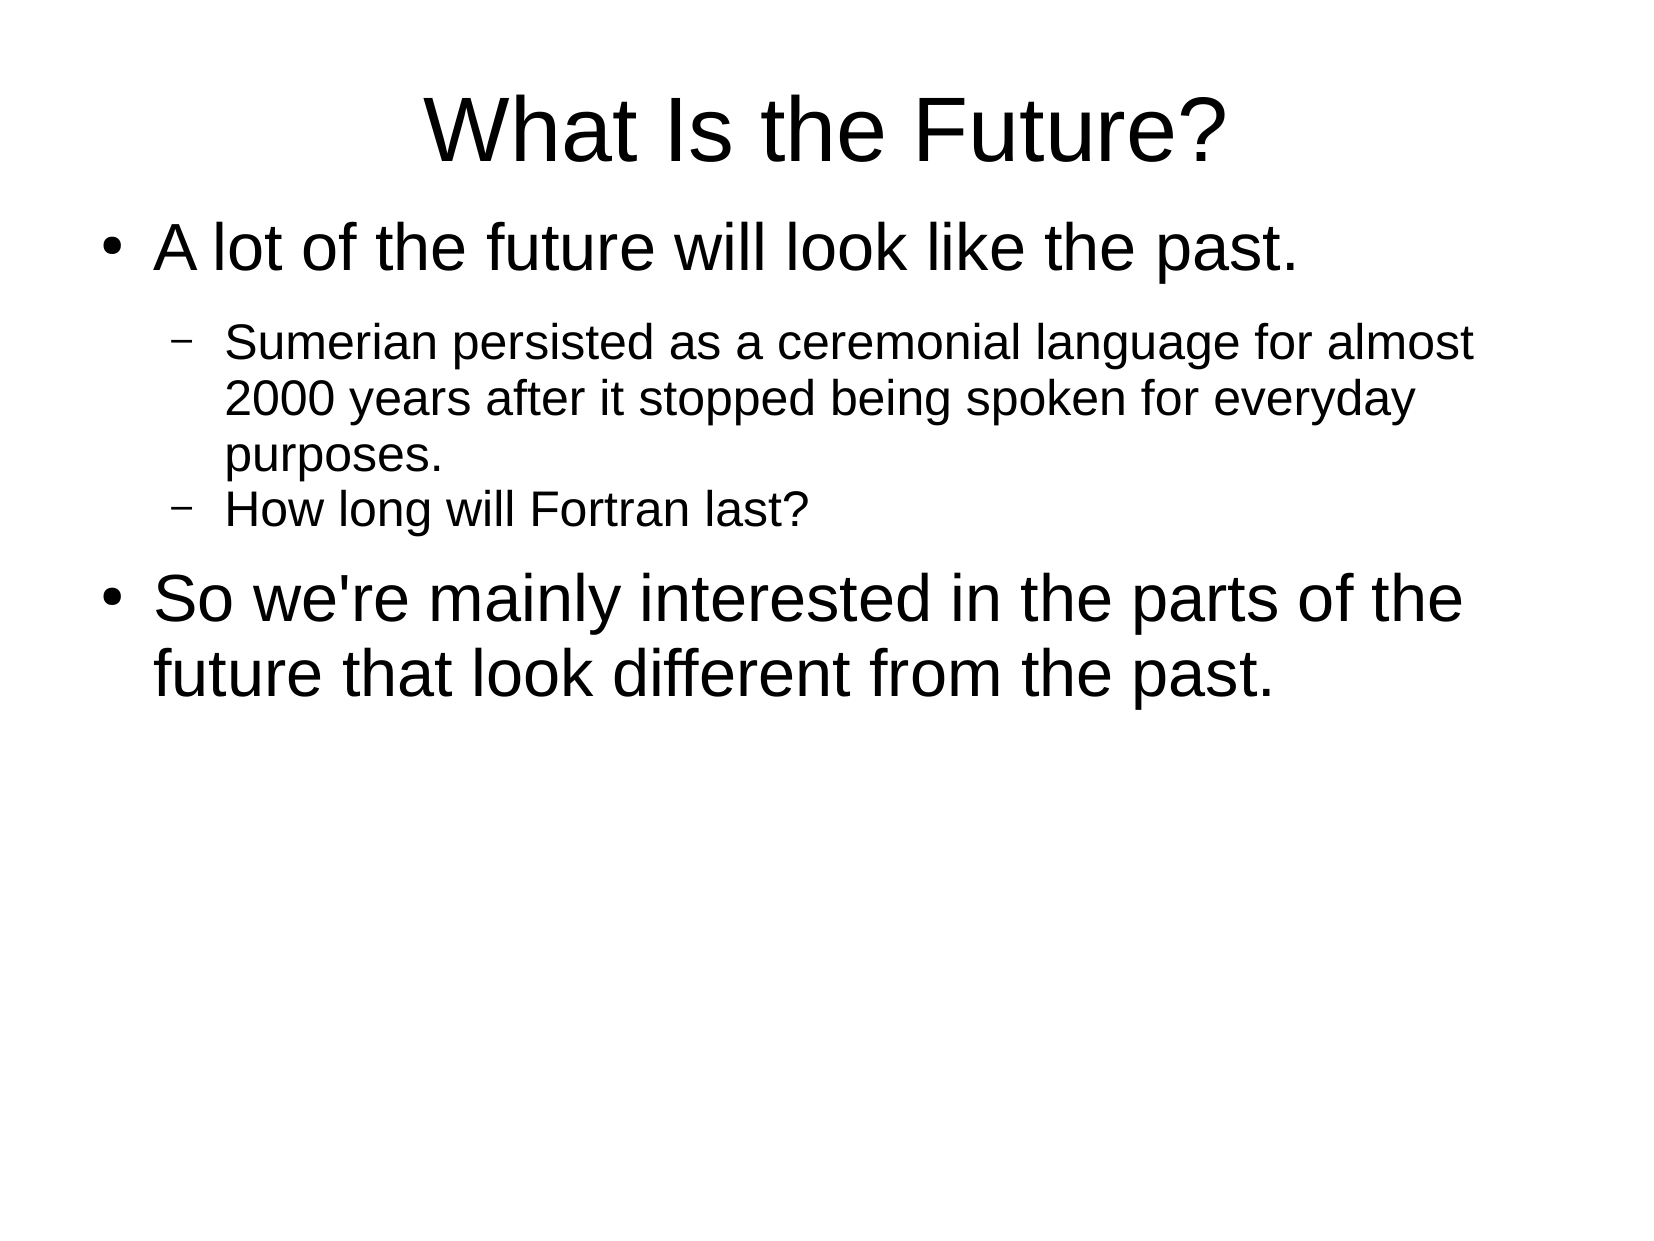

# What Is the Future?
A lot of the future will look like the past.
Sumerian persisted as a ceremonial language for almost 2000 years after it stopped being spoken for everyday purposes.
How long will Fortran last?
So we're mainly interested in the parts of the future that look different from the past.